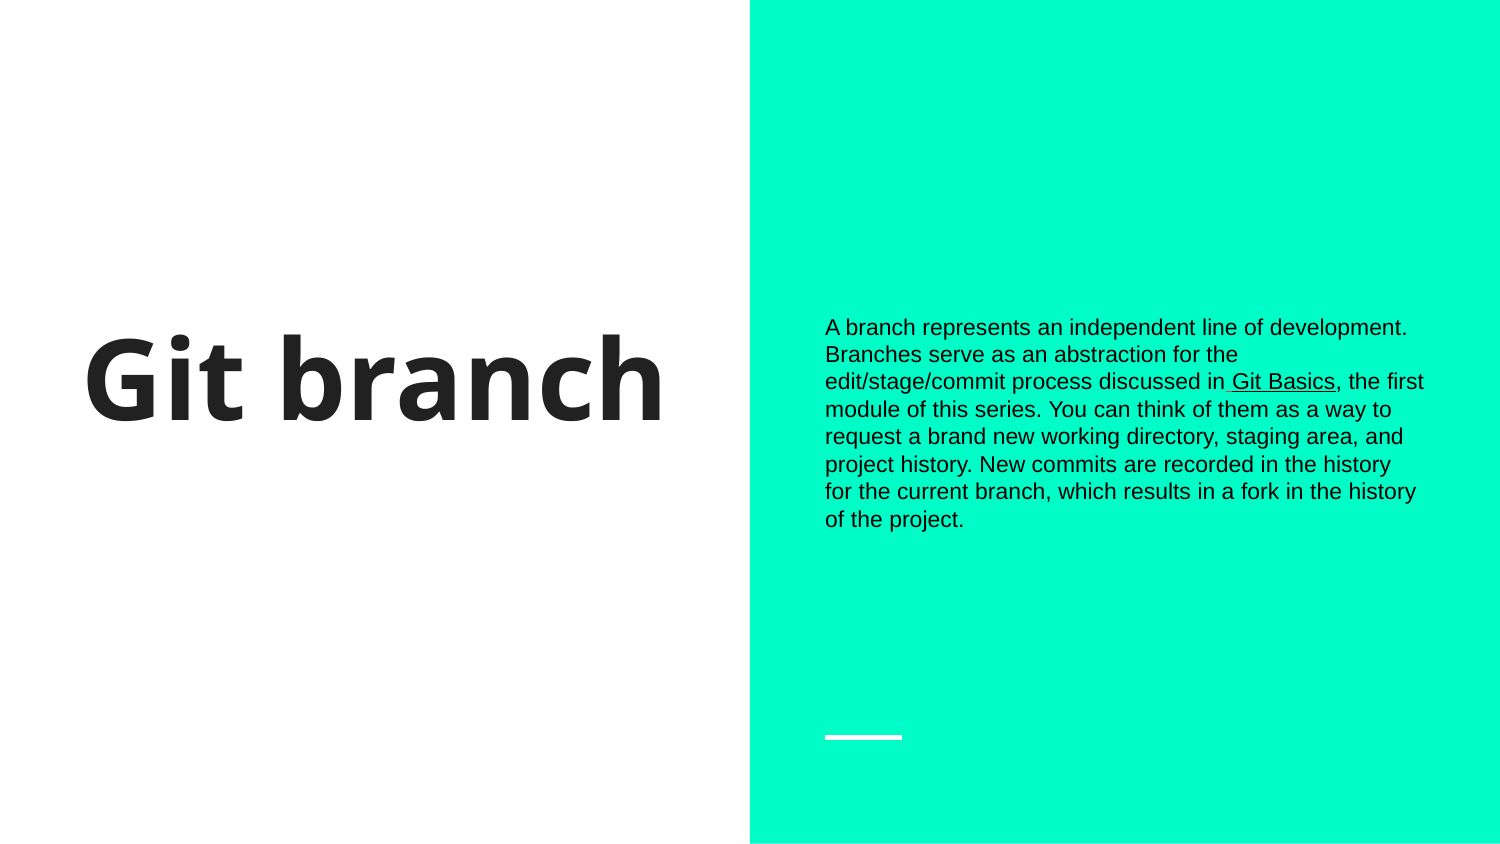

A branch represents an independent line of development. Branches serve as an abstraction for the edit/stage/commit process discussed in Git Basics, the first module of this series. You can think of them as a way to request a brand new working directory, staging area, and project history. New commits are recorded in the history for the current branch, which results in a fork in the history of the project.
# Git branch